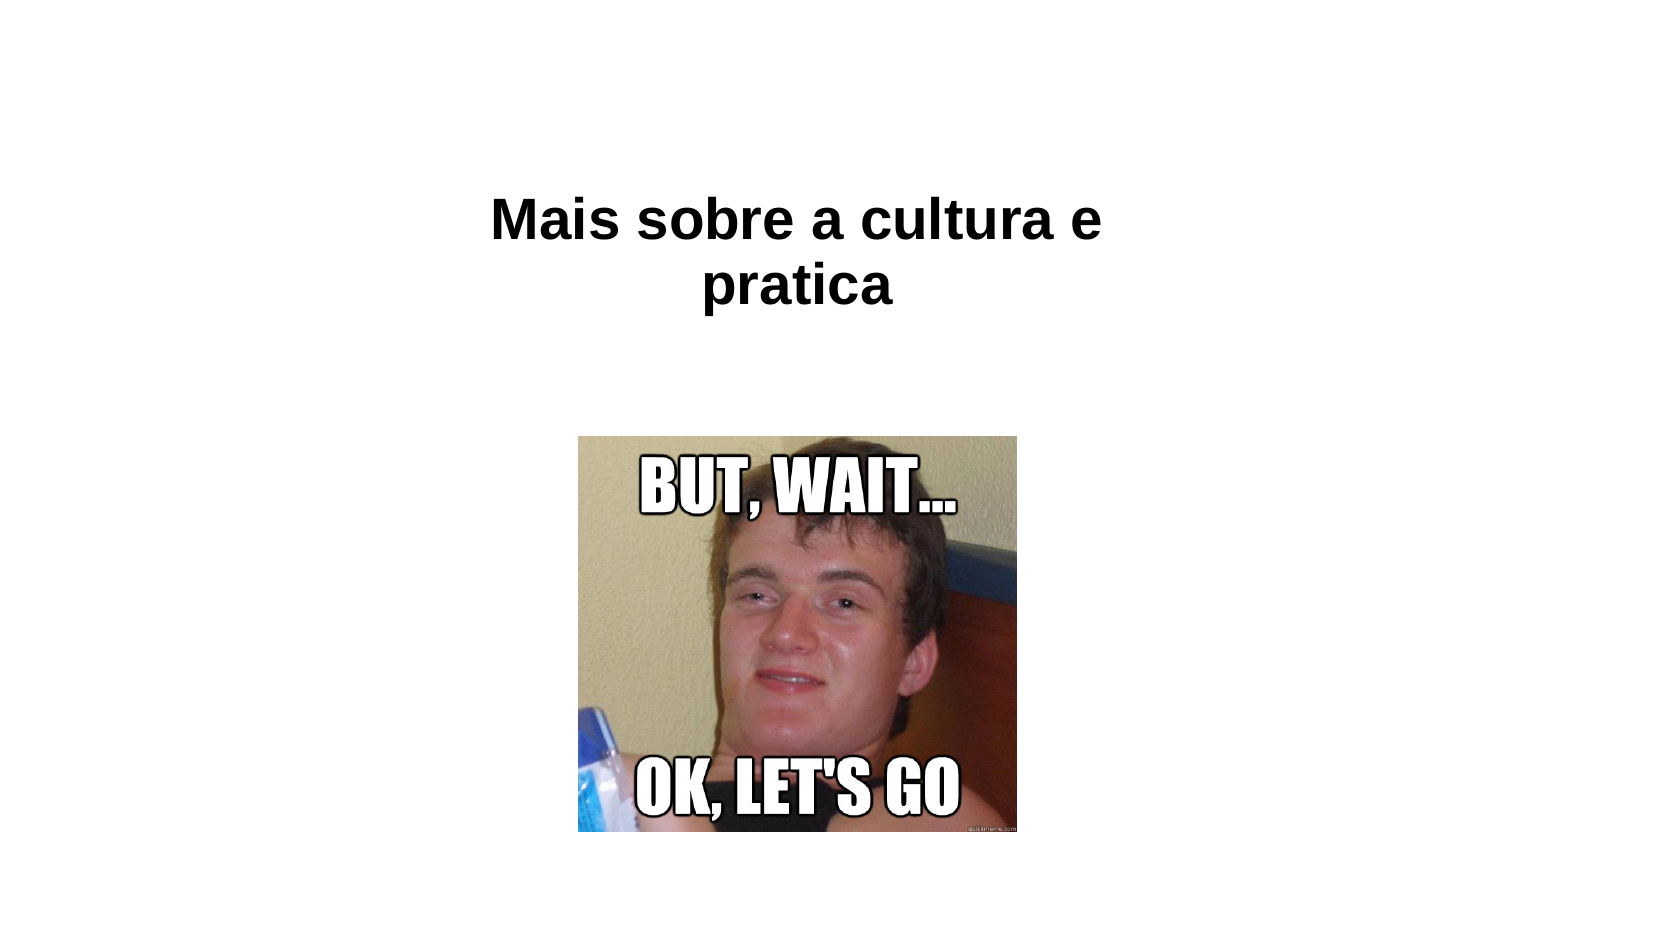

# Mais sobre a cultura e pratica